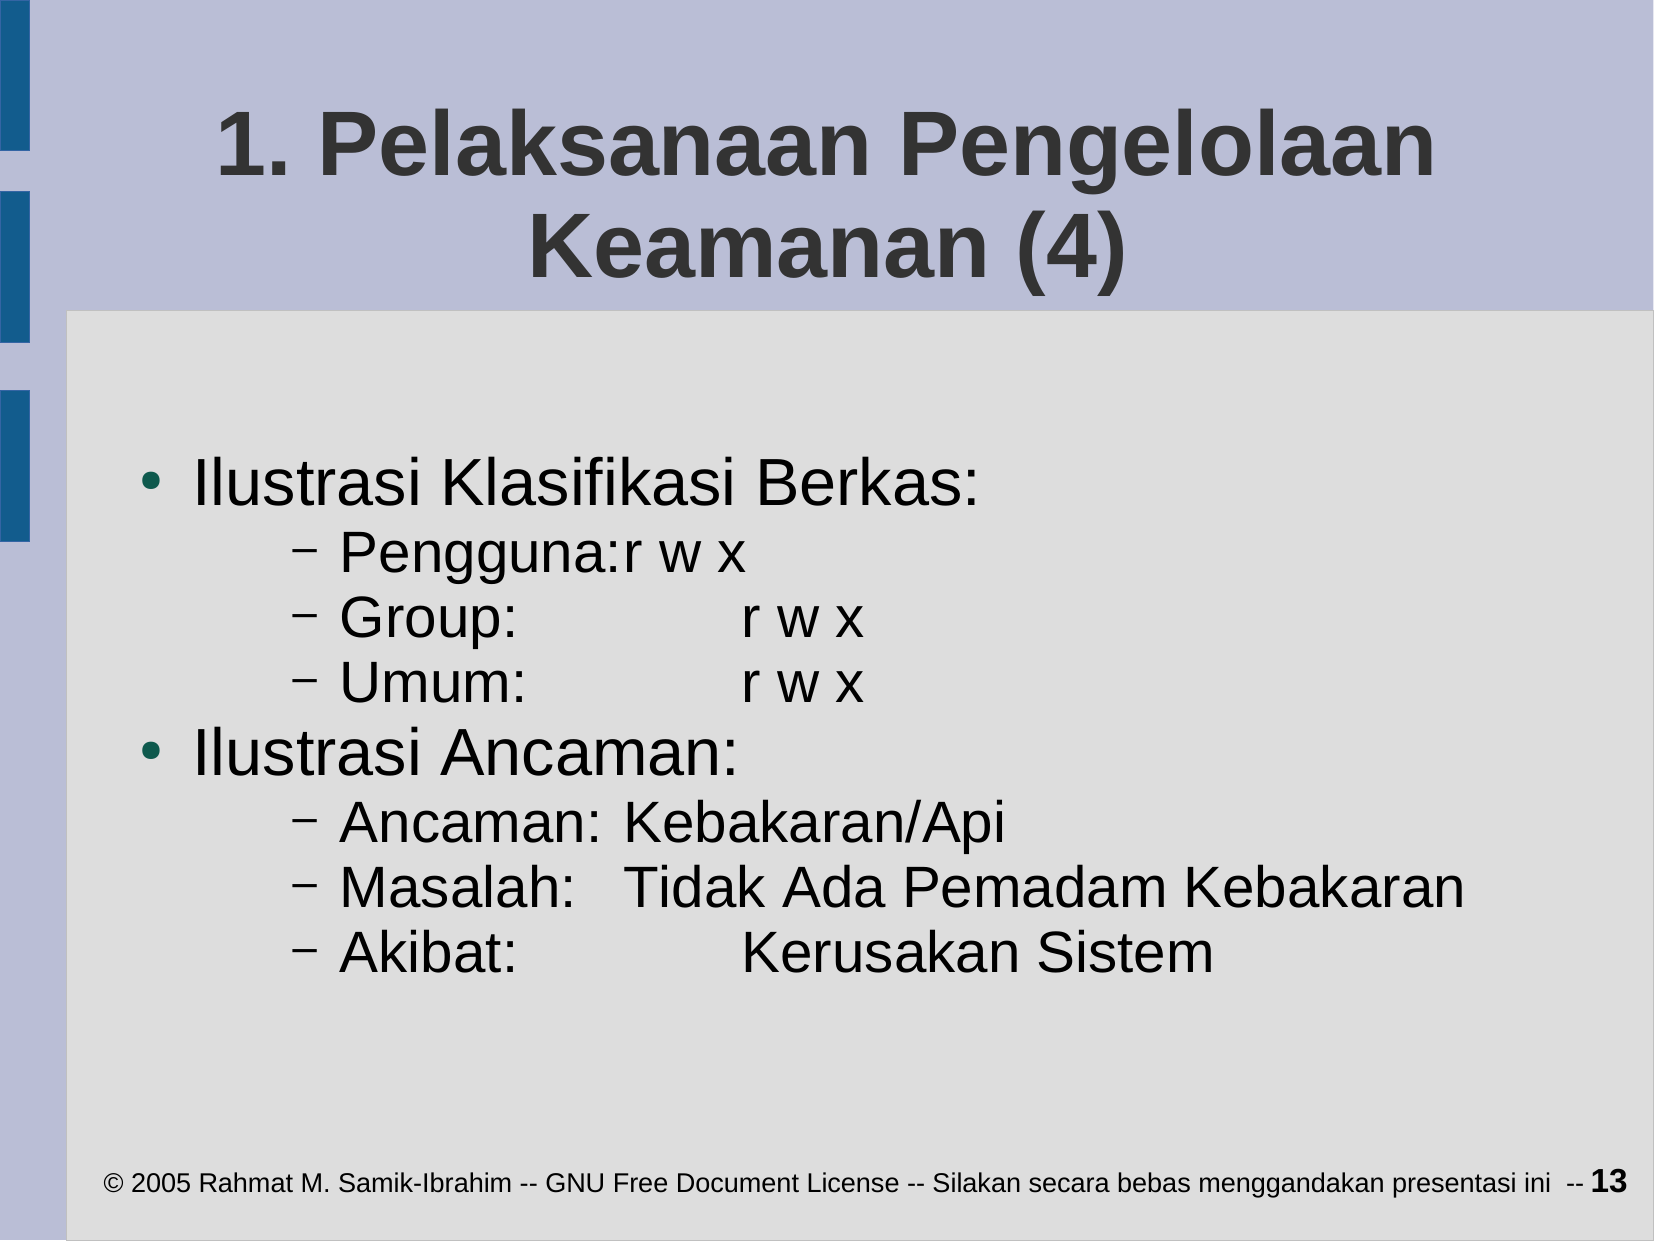

# 1. Pelaksanaan Pengelolaan Keamanan (4)
Ilustrasi Klasifikasi Berkas:
Pengguna:	r w x
Group:		r w x
Umum:		r w x
Ilustrasi Ancaman:
Ancaman:	Kebakaran/Api
Masalah:	Tidak Ada Pemadam Kebakaran
Akibat:		Kerusakan Sistem